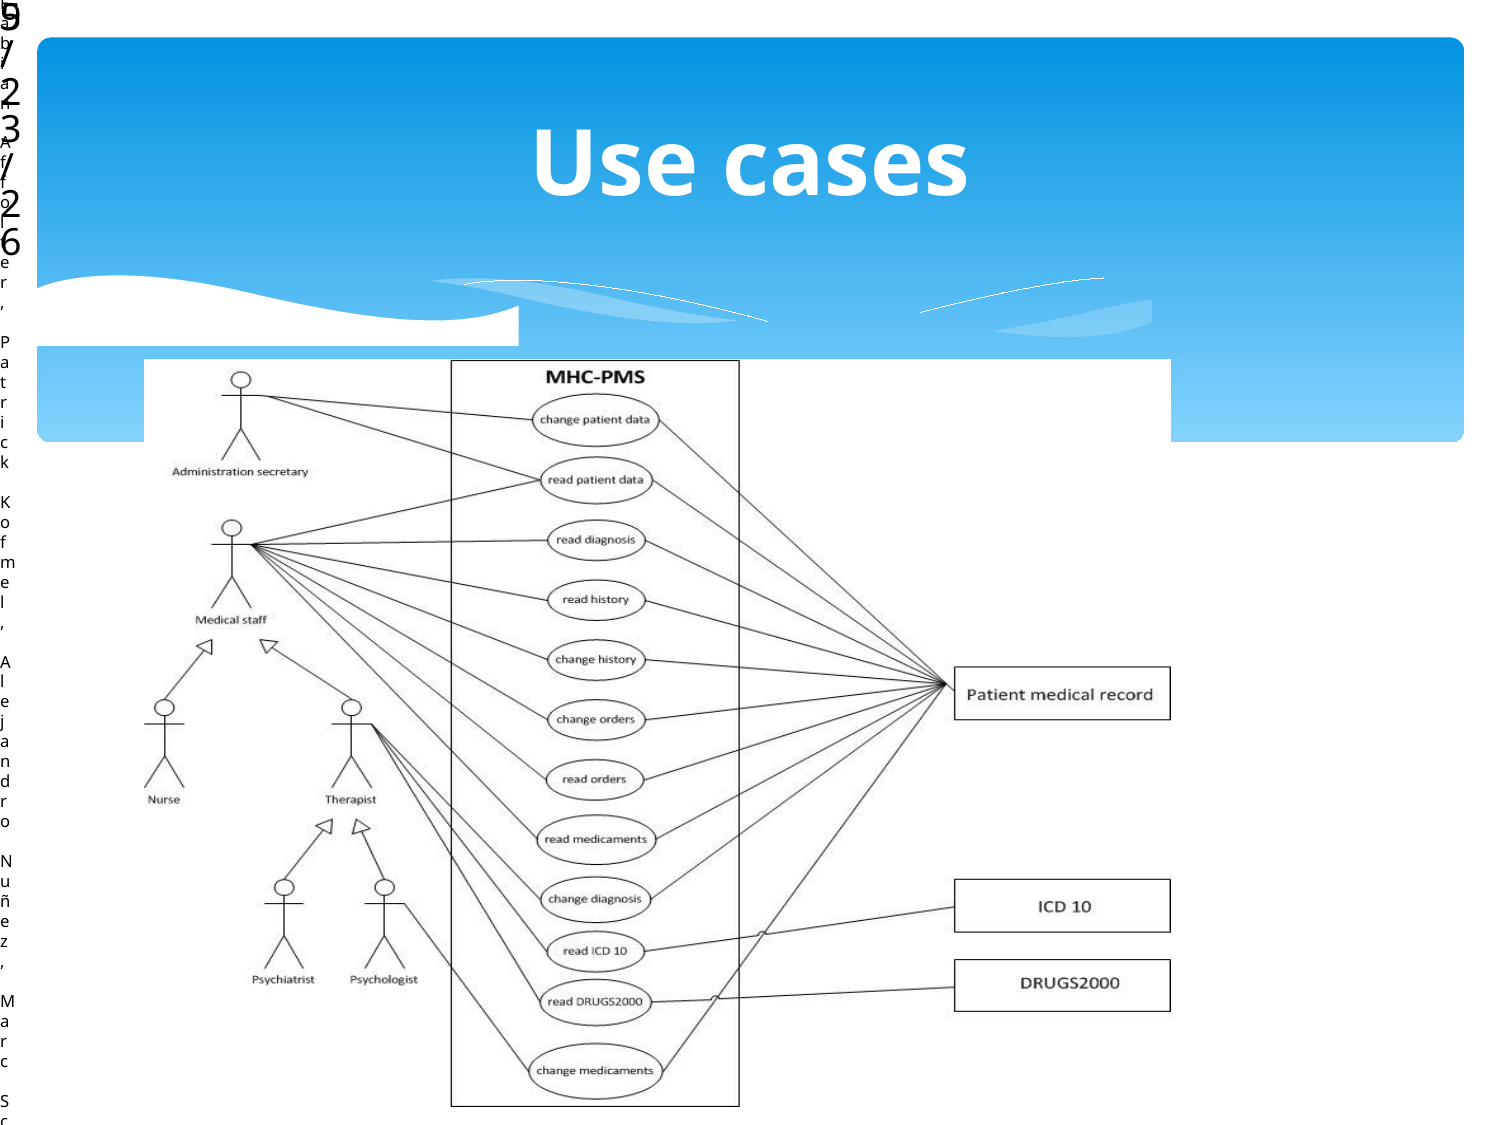

Fabian Affolter, Patrick Kofmel, Alejandro Nuñez, Marc Schärer, Arthur van Ommen
Use cases
#